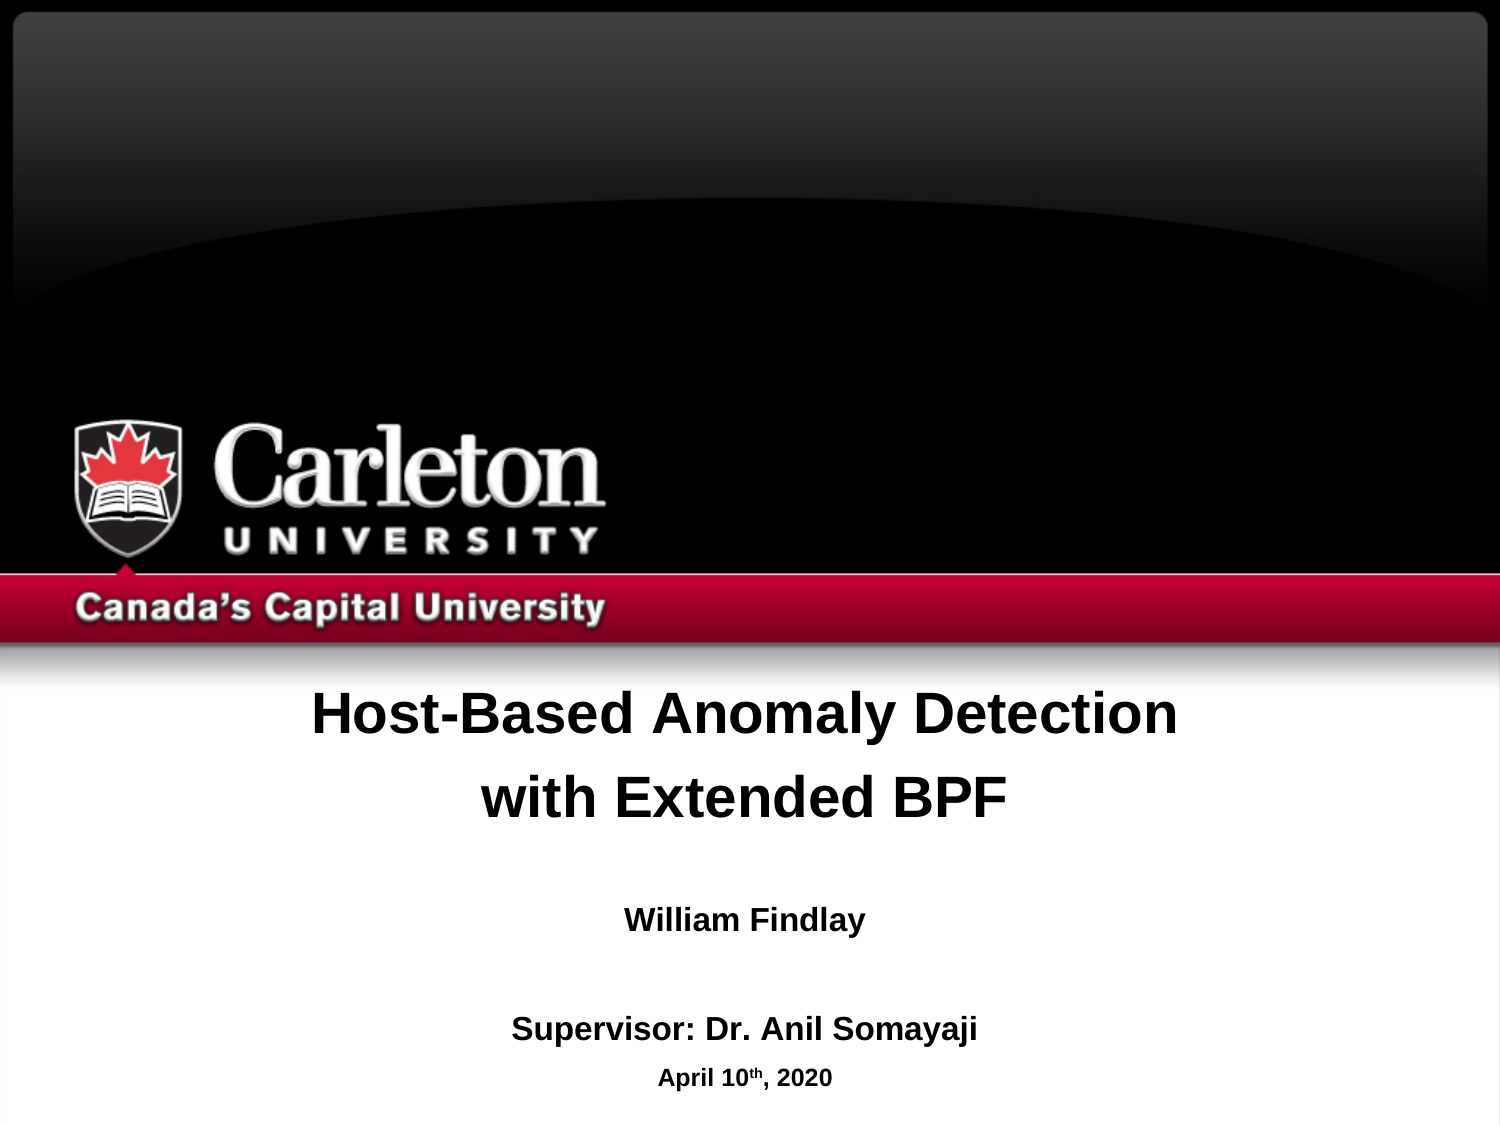

# Host-Based Anomaly Detection
with Extended BPF
William Findlay
Supervisor: Dr. Anil Somayaji
April 10th, 2020